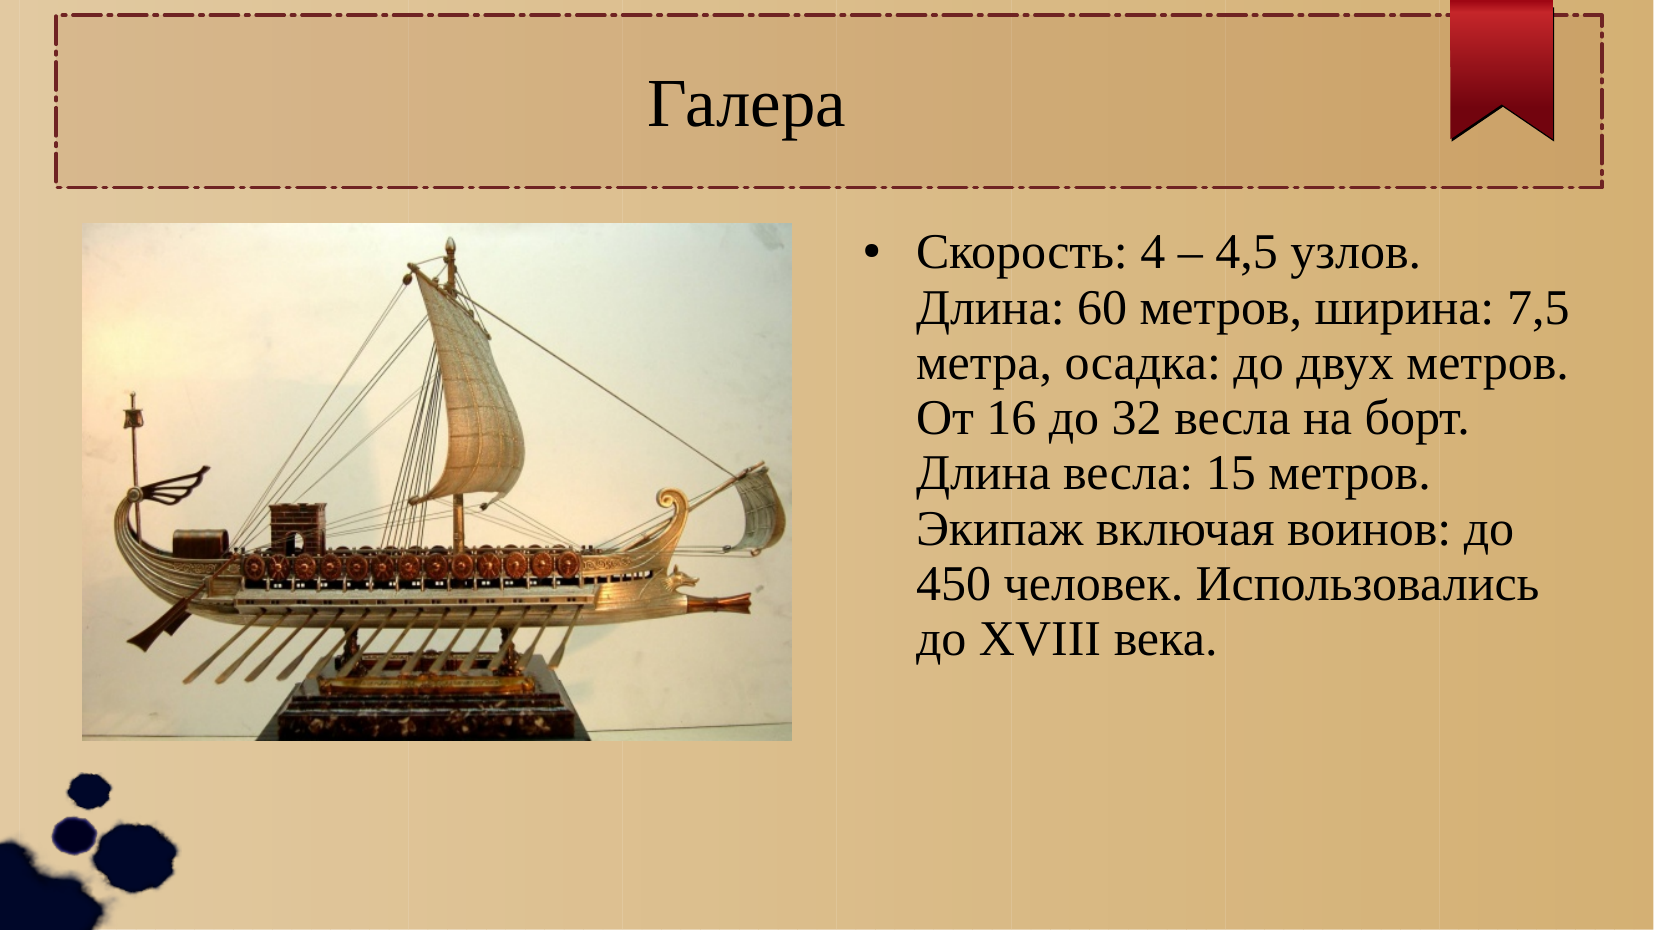

# Галера
Скорость: 4 – 4,5 узлов. Длина: 60 метров, ширина: 7,5 метра, осадка: до двух метров. От 16 до 32 весла на борт. Длина весла: 15 метров. Экипаж включая воинов: до 450 человек. Использовались до XVIII века.